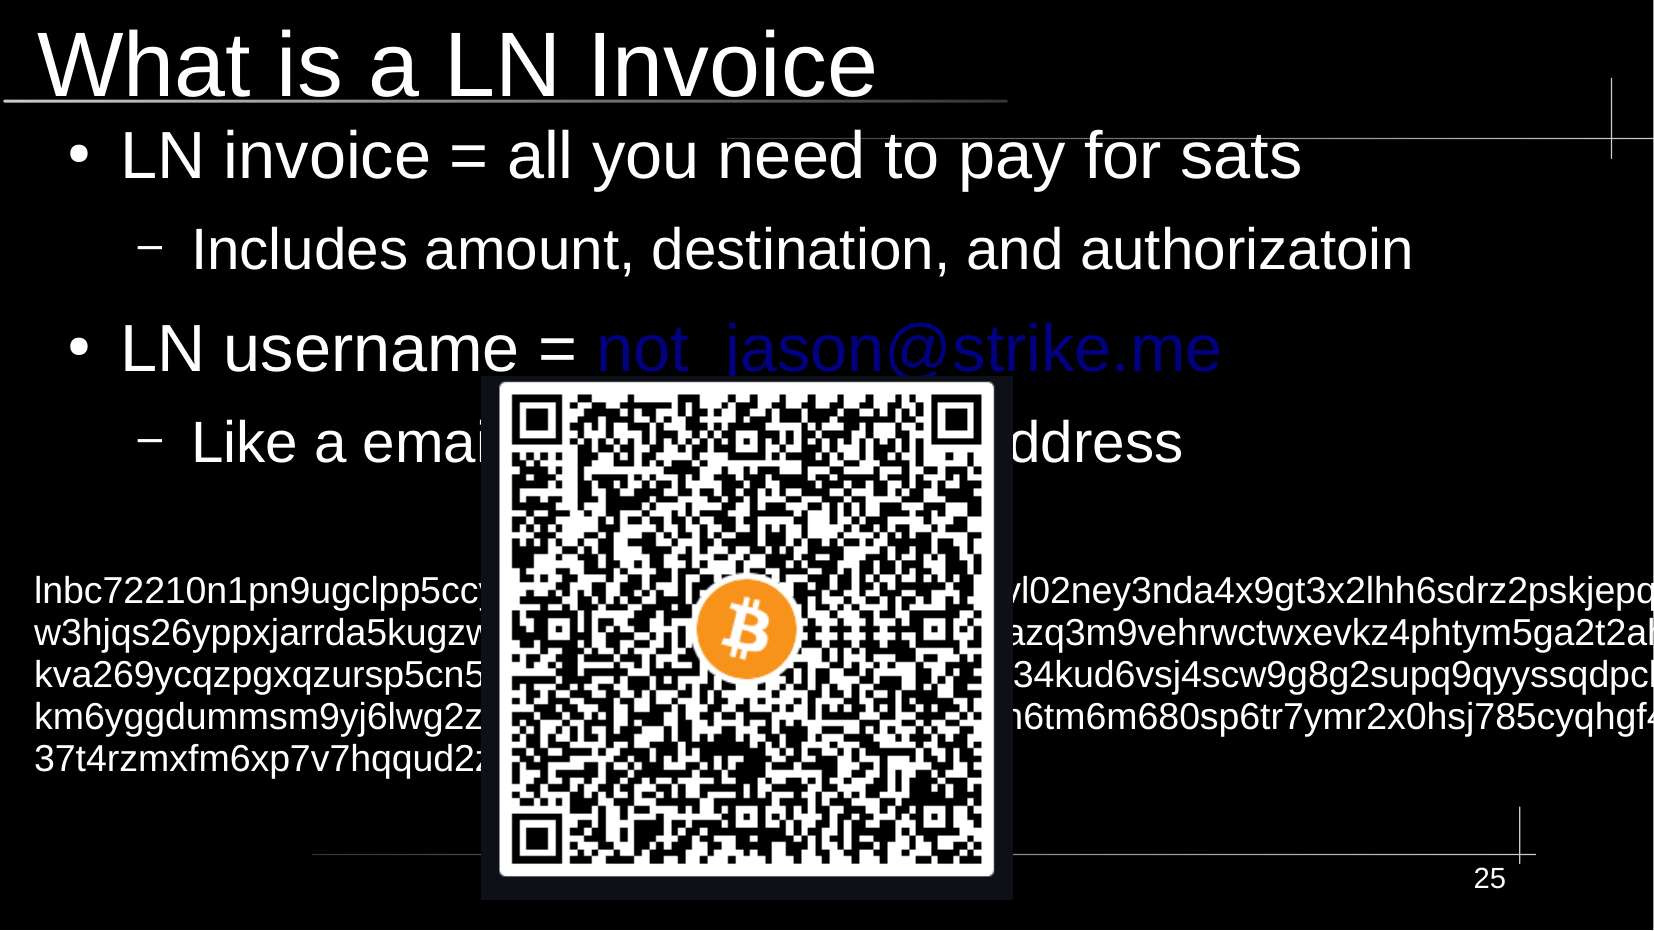

# What is a LN Invoice
LN invoice = all you need to pay for sats
Includes amount, destination, and authorizatoin
LN username = not_jason@strike.me
Like a email, insetad of an IP) address
lnbc72210n1pn9ugclpp5ccywn3wc3amf6aklpyfwx25nay8dvl02ney3nda4x9gt3x2lhh6sdrz2pskjepqw3hjqs26yppxjarrda5kugzwv468wmmjdvszsnmjv3jhygzfgsazq3m9vehrwctwxevkz4phtym5ga2t2ahkva269ycqzpgxqzursp5cn5a6e4udafrcrjnhqpqu5e6uq9y7m34kud6vsj4scw9g8g2supq9qyyssqdpckkm6yggdummsm9yj6lwg2zcnwejq6wglcutwx2wvc9n9g78an6tm6m680sp6tr7ymr2x0hsj785cyqhgf437t4rzmxfm6xp7v7hqqud2z3w
25